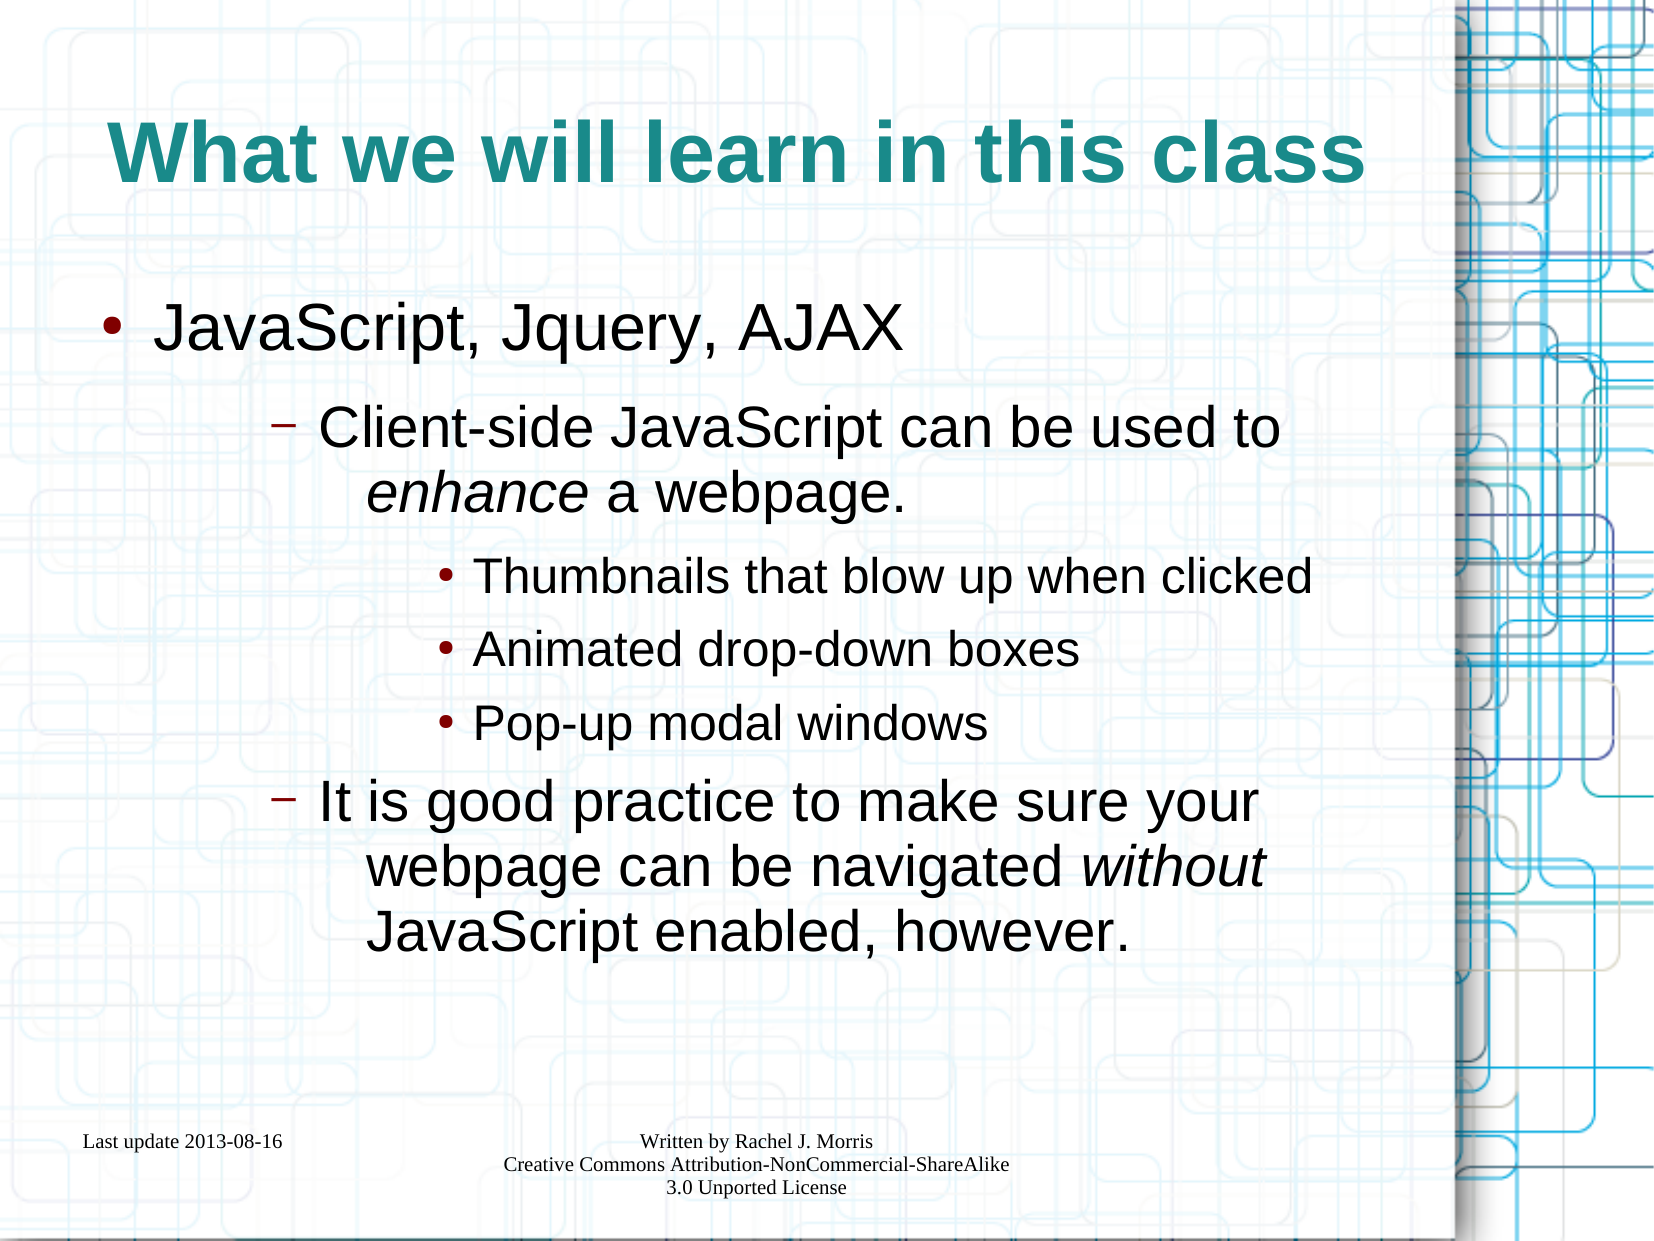

# What we will learn in this class
JavaScript, Jquery, AJAX
Client-side JavaScript can be used to enhance a webpage.
Thumbnails that blow up when clicked
Animated drop-down boxes
Pop-up modal windows
It is good practice to make sure your webpage can be navigated without JavaScript enabled, however.